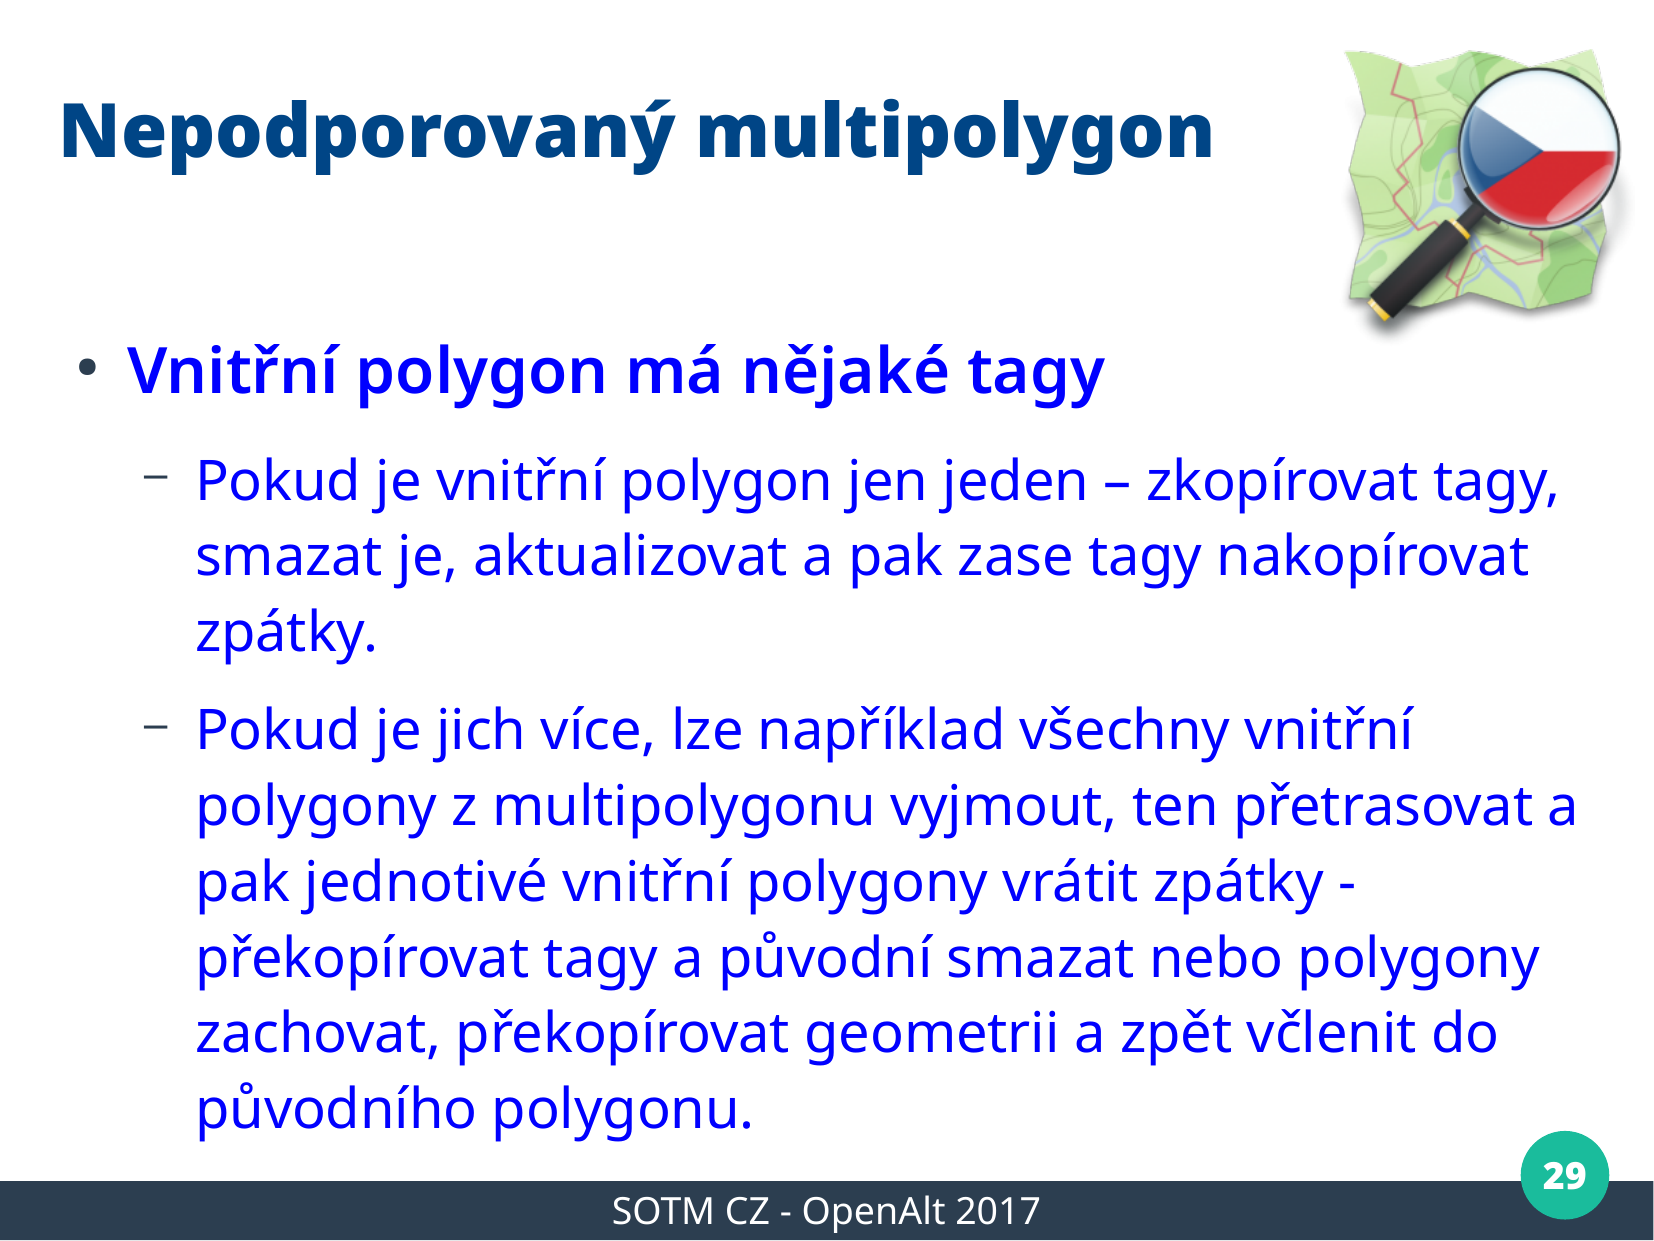

# Nepodporovaný multipolygon
Vnitřní polygon má nějaké tagy
Pokud je vnitřní polygon jen jeden – zkopírovat tagy, smazat je, aktualizovat a pak zase tagy nakopírovat zpátky.
Pokud je jich více, lze například všechny vnitřní polygony z multipolygonu vyjmout, ten přetrasovat a pak jednotivé vnitřní polygony vrátit zpátky - překopírovat tagy a původní smazat nebo polygony zachovat, překopírovat geometrii a zpět včlenit do původního polygonu.
29
SOTM CZ - OpenAlt 2017